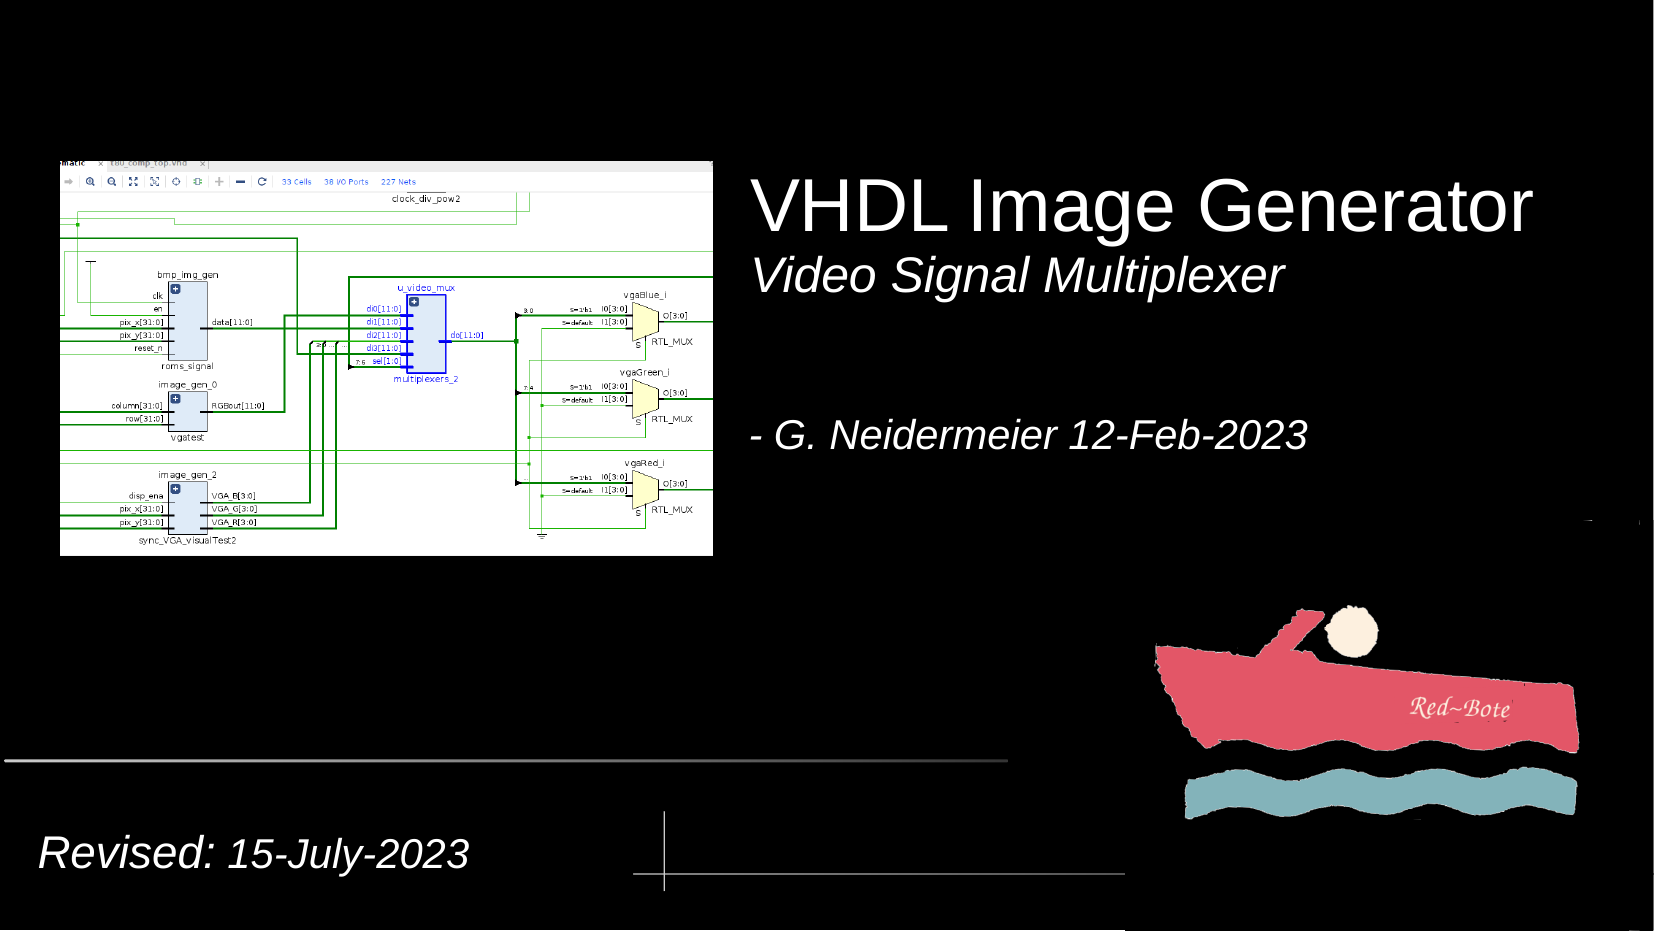

# VHDL Image Generator Video Signal Multiplexer
- G. Neidermeier 12-Feb-2023
Revised: 15-July-2023